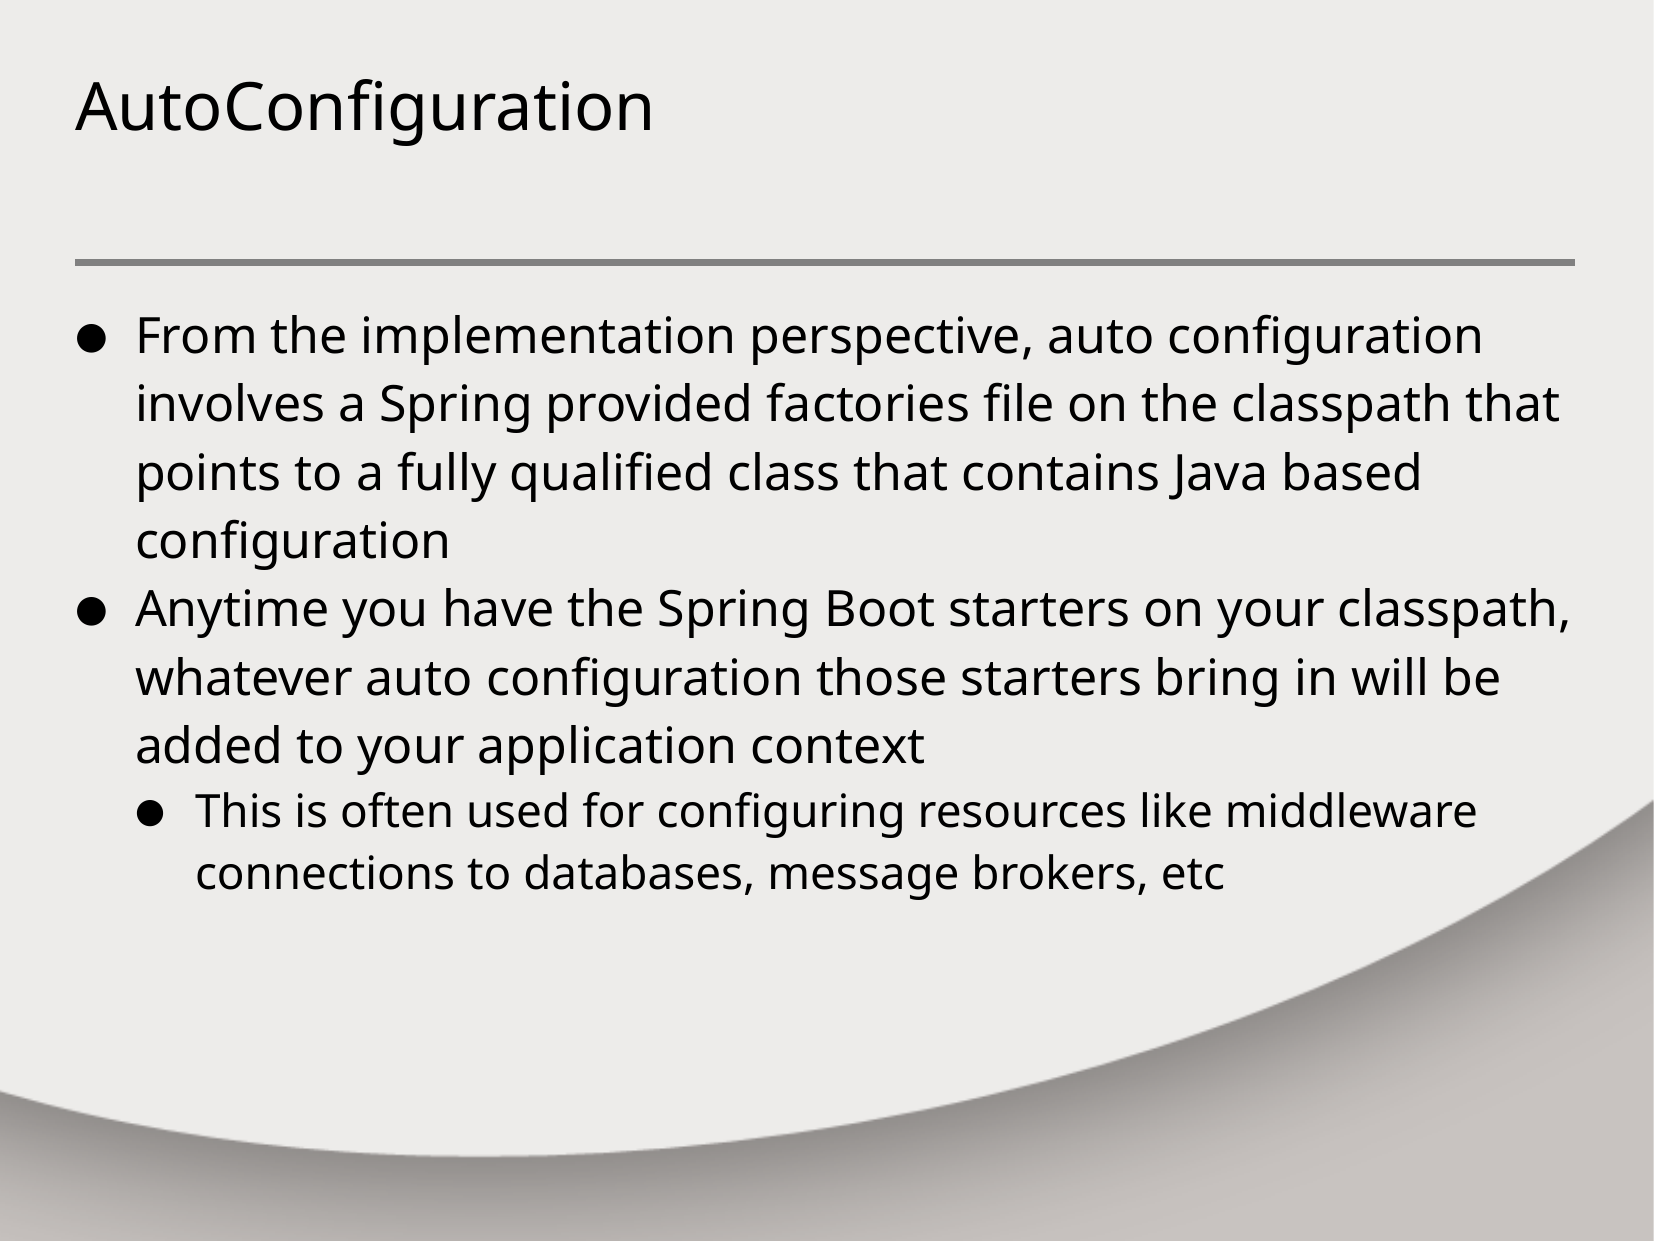

# AutoConfiguration
From the implementation perspective, auto configuration involves a Spring provided factories file on the classpath that points to a fully qualified class that contains Java based configuration
Anytime you have the Spring Boot starters on your classpath, whatever auto configuration those starters bring in will be added to your application context
This is often used for configuring resources like middleware connections to databases, message brokers, etc